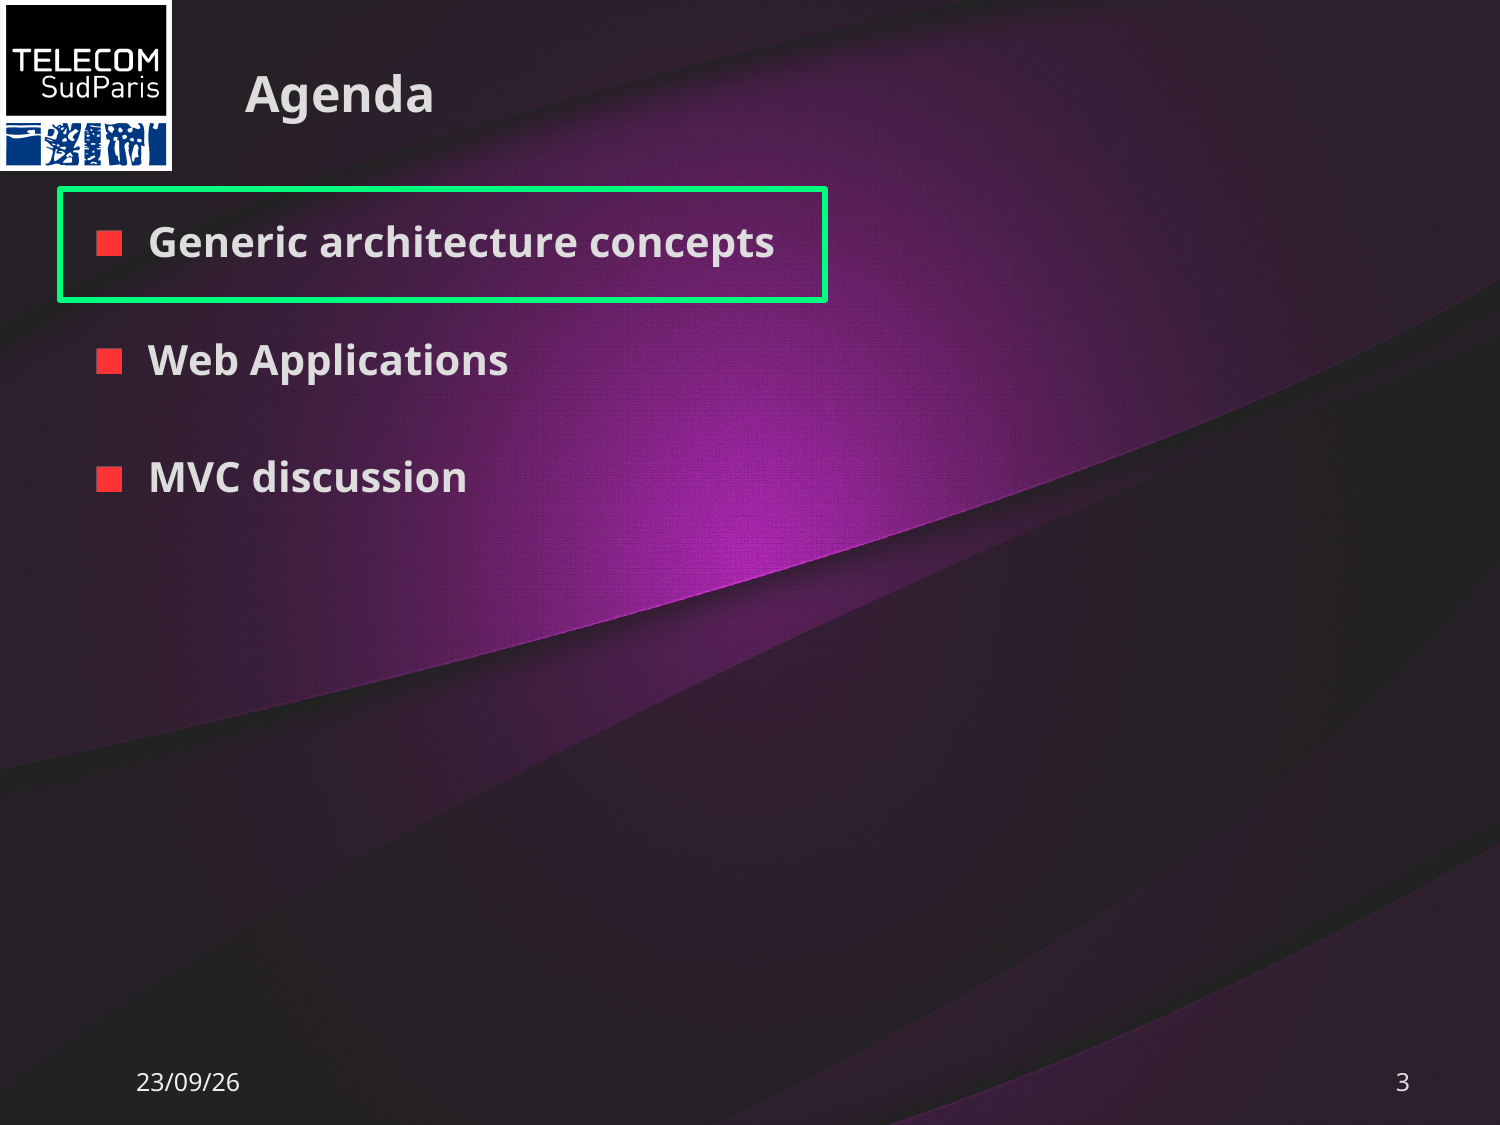

# Agenda
Generic architecture concepts
Web Applications
MVC discussion
3